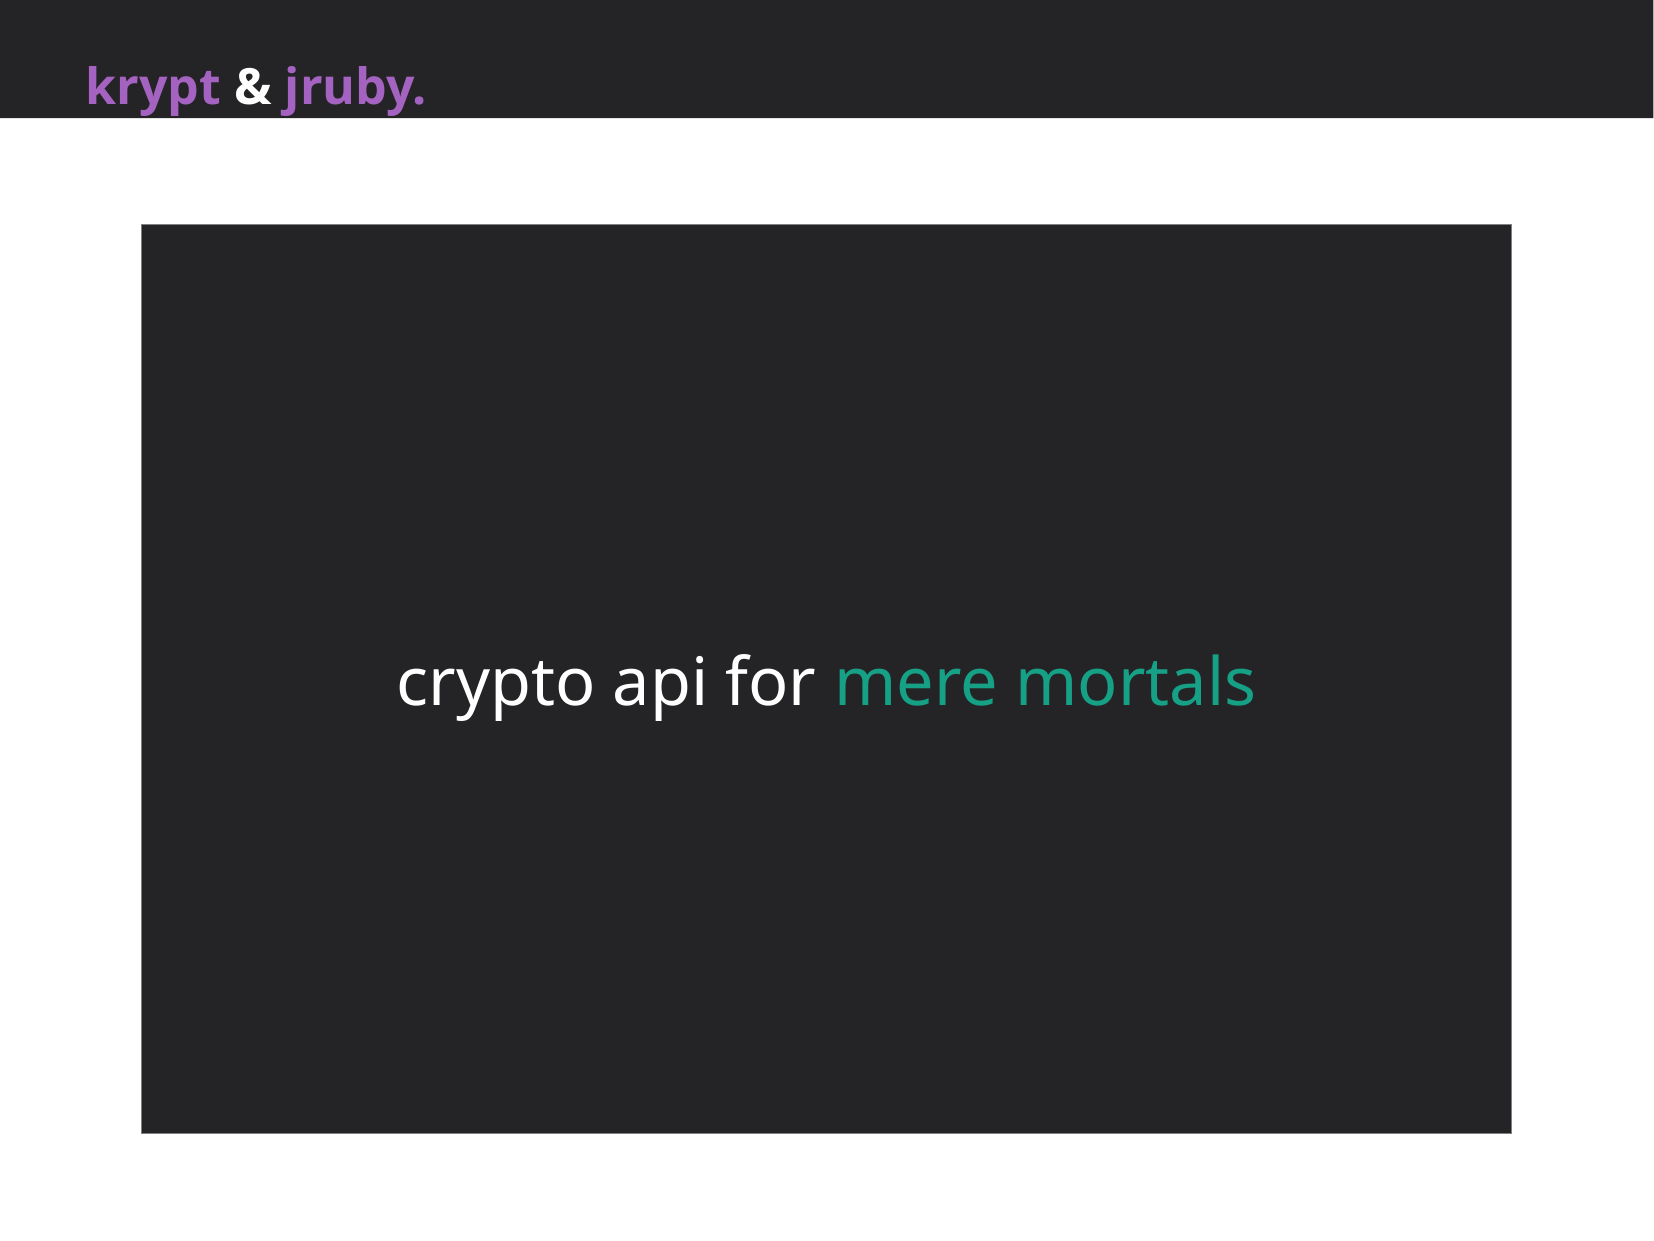

krypt & jruby.
crypto api for mere mortals
krypt first of all is a framework